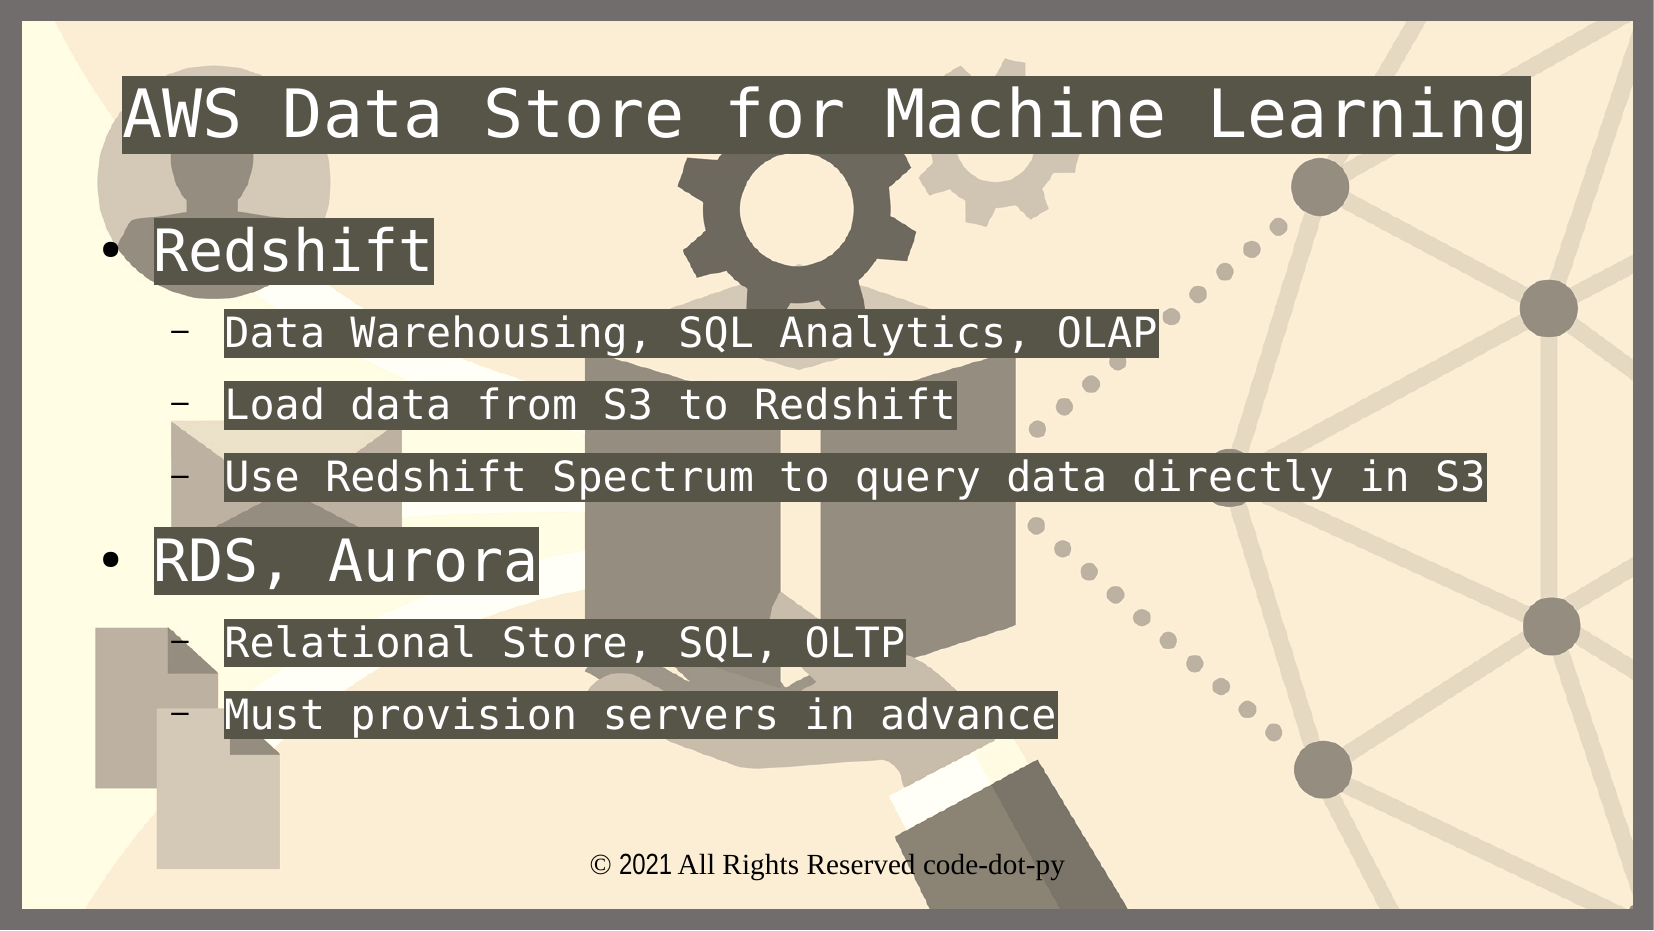

# AWS Data Store for Machine Learning
Redshift
Data Warehousing, SQL Analytics, OLAP
Load data from S3 to Redshift
Use Redshift Spectrum to query data directly in S3
RDS, Aurora
Relational Store, SQL, OLTP
Must provision servers in advance